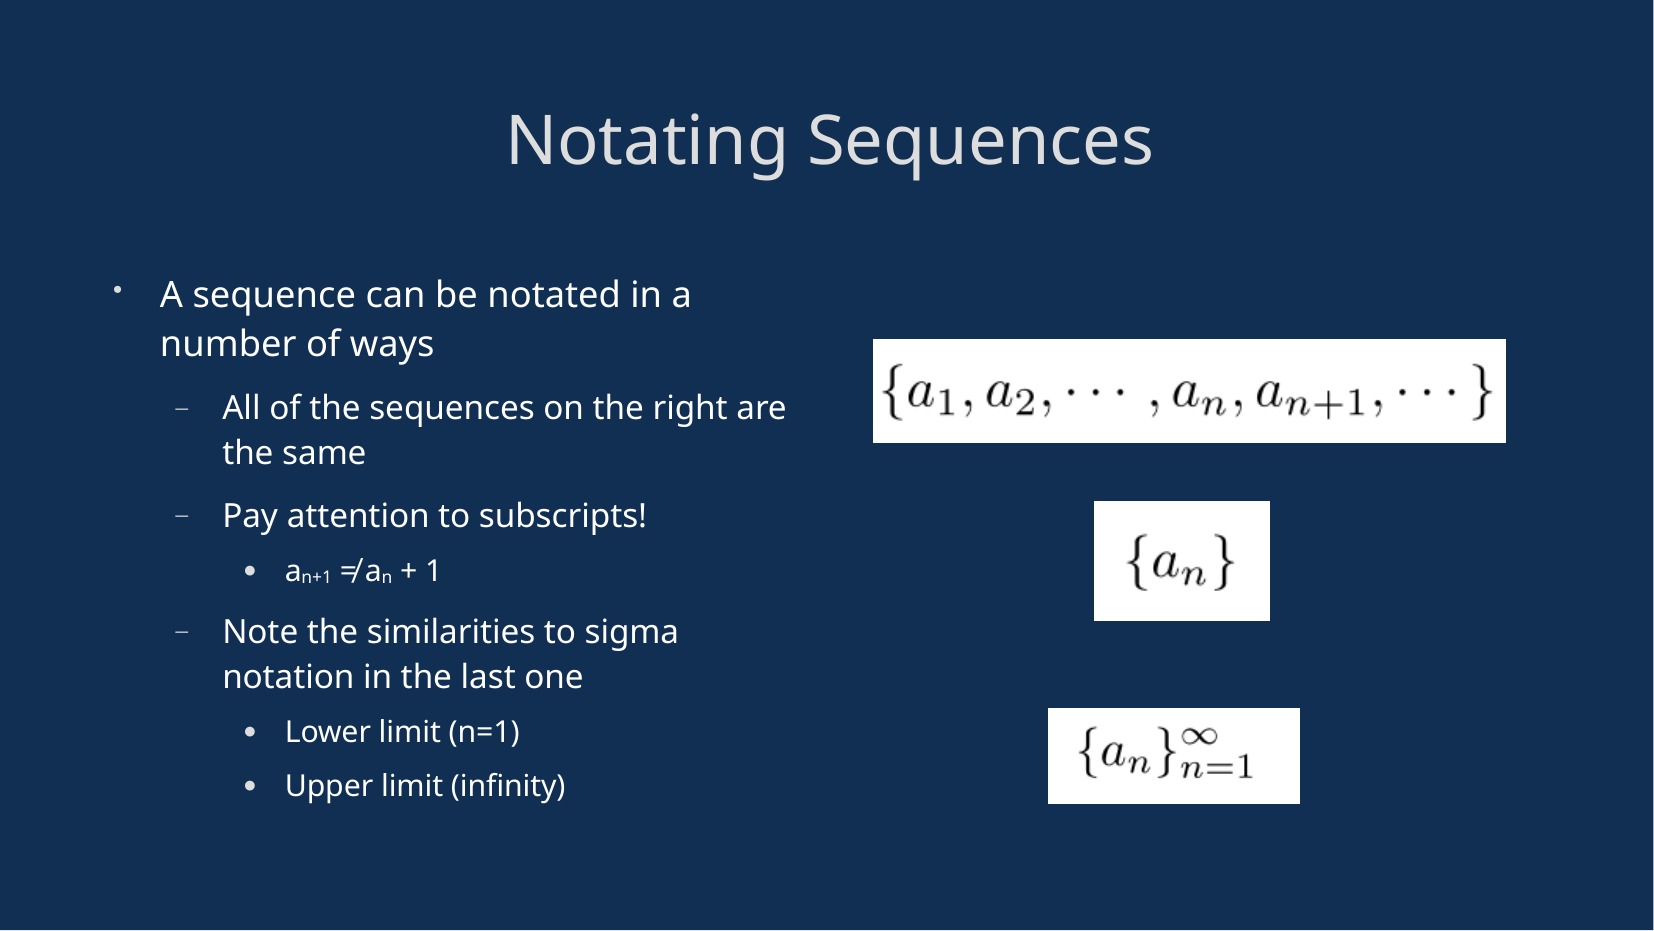

# Notating Sequences
A sequence can be notated in a number of ways
All of the sequences on the right are the same
Pay attention to subscripts!
an+1 ≠ an + 1
Note the similarities to sigma notation in the last one
Lower limit (n=1)
Upper limit (infinity)